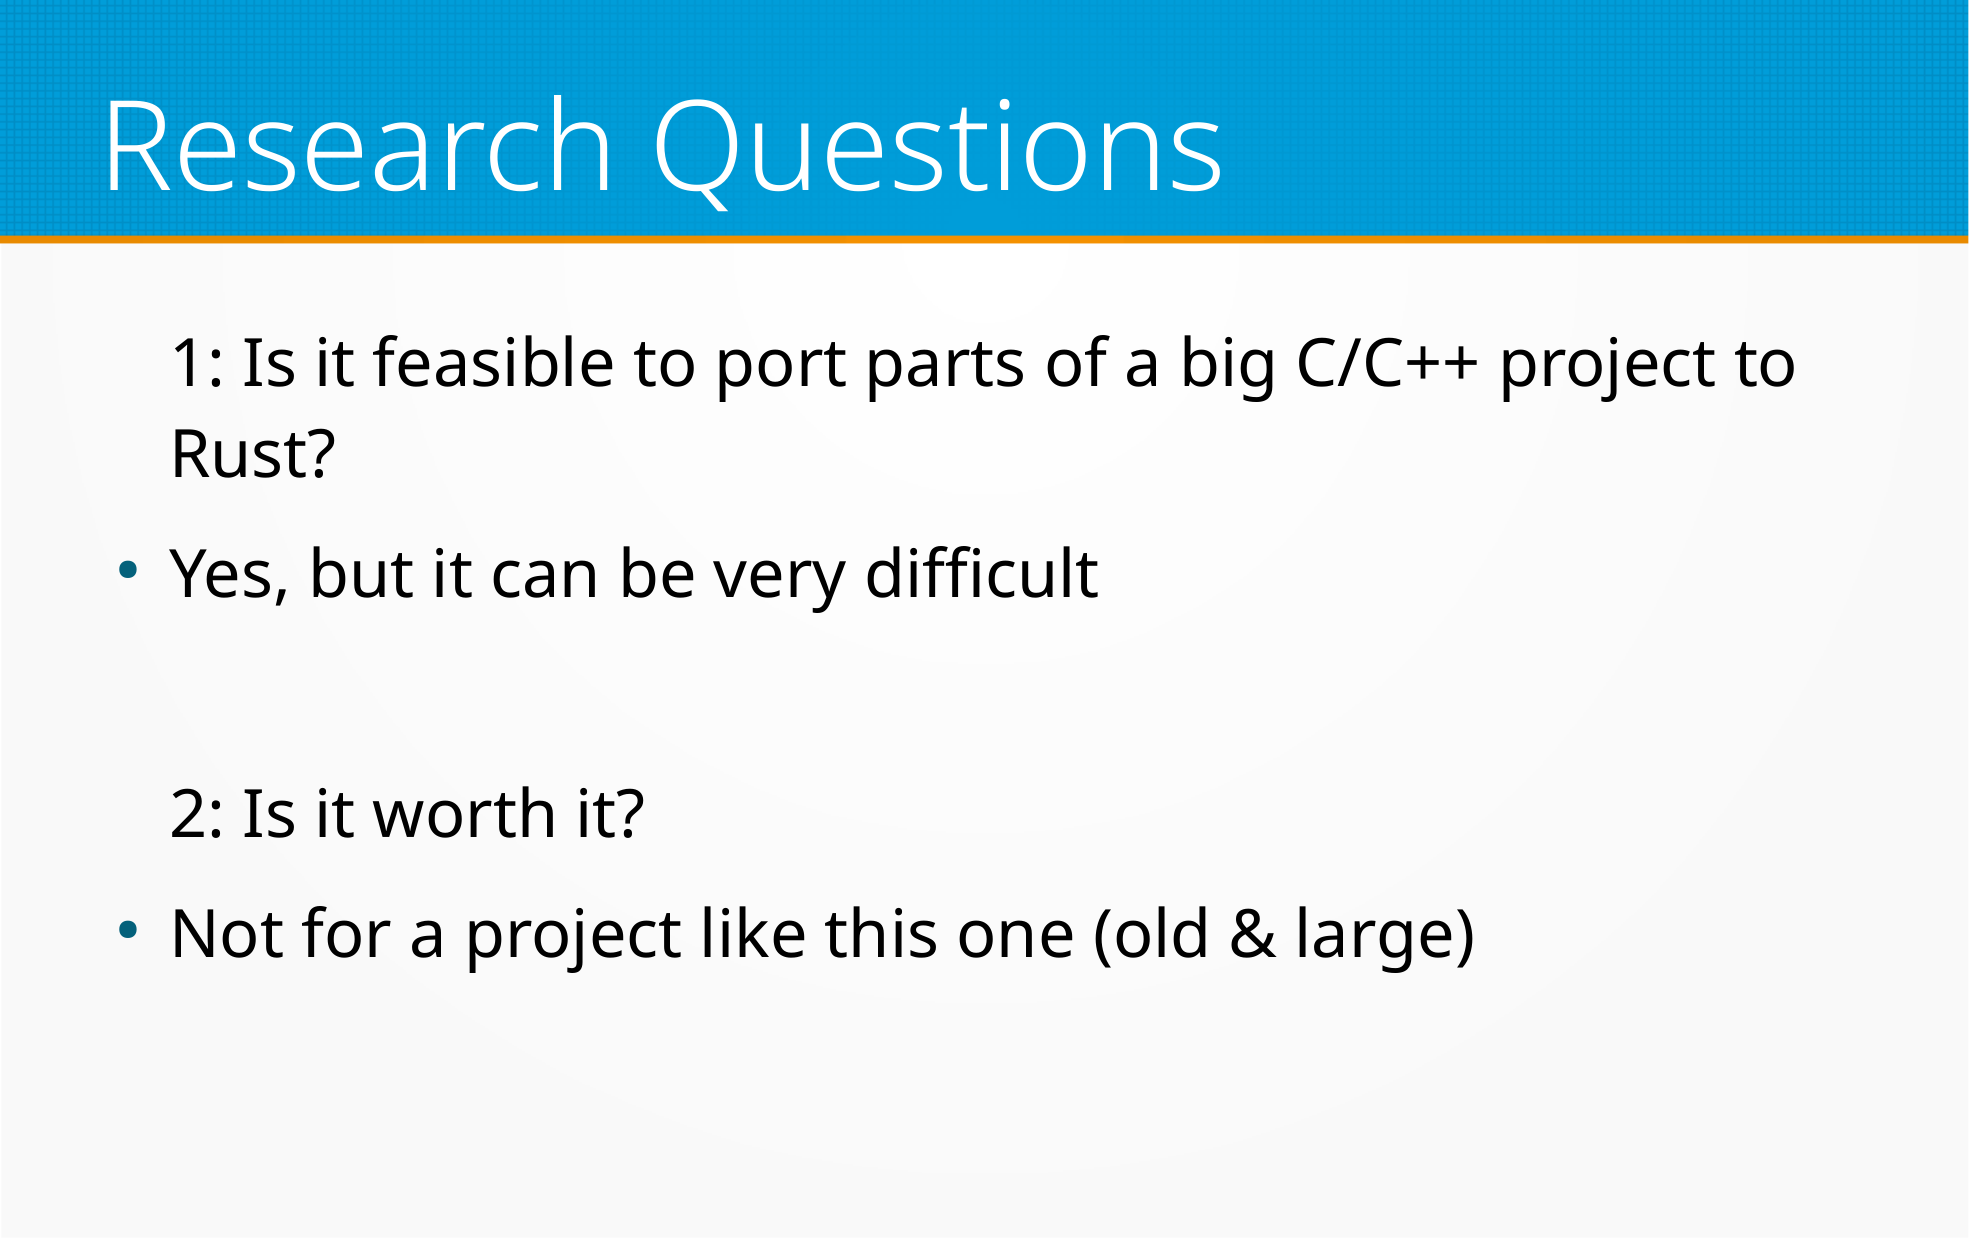

# Research Questions
1: Is it feasible to port parts of a big C/C++ project to Rust?
Yes, but it can be very difficult
2: Is it worth it?
Not for a project like this one (old & large)